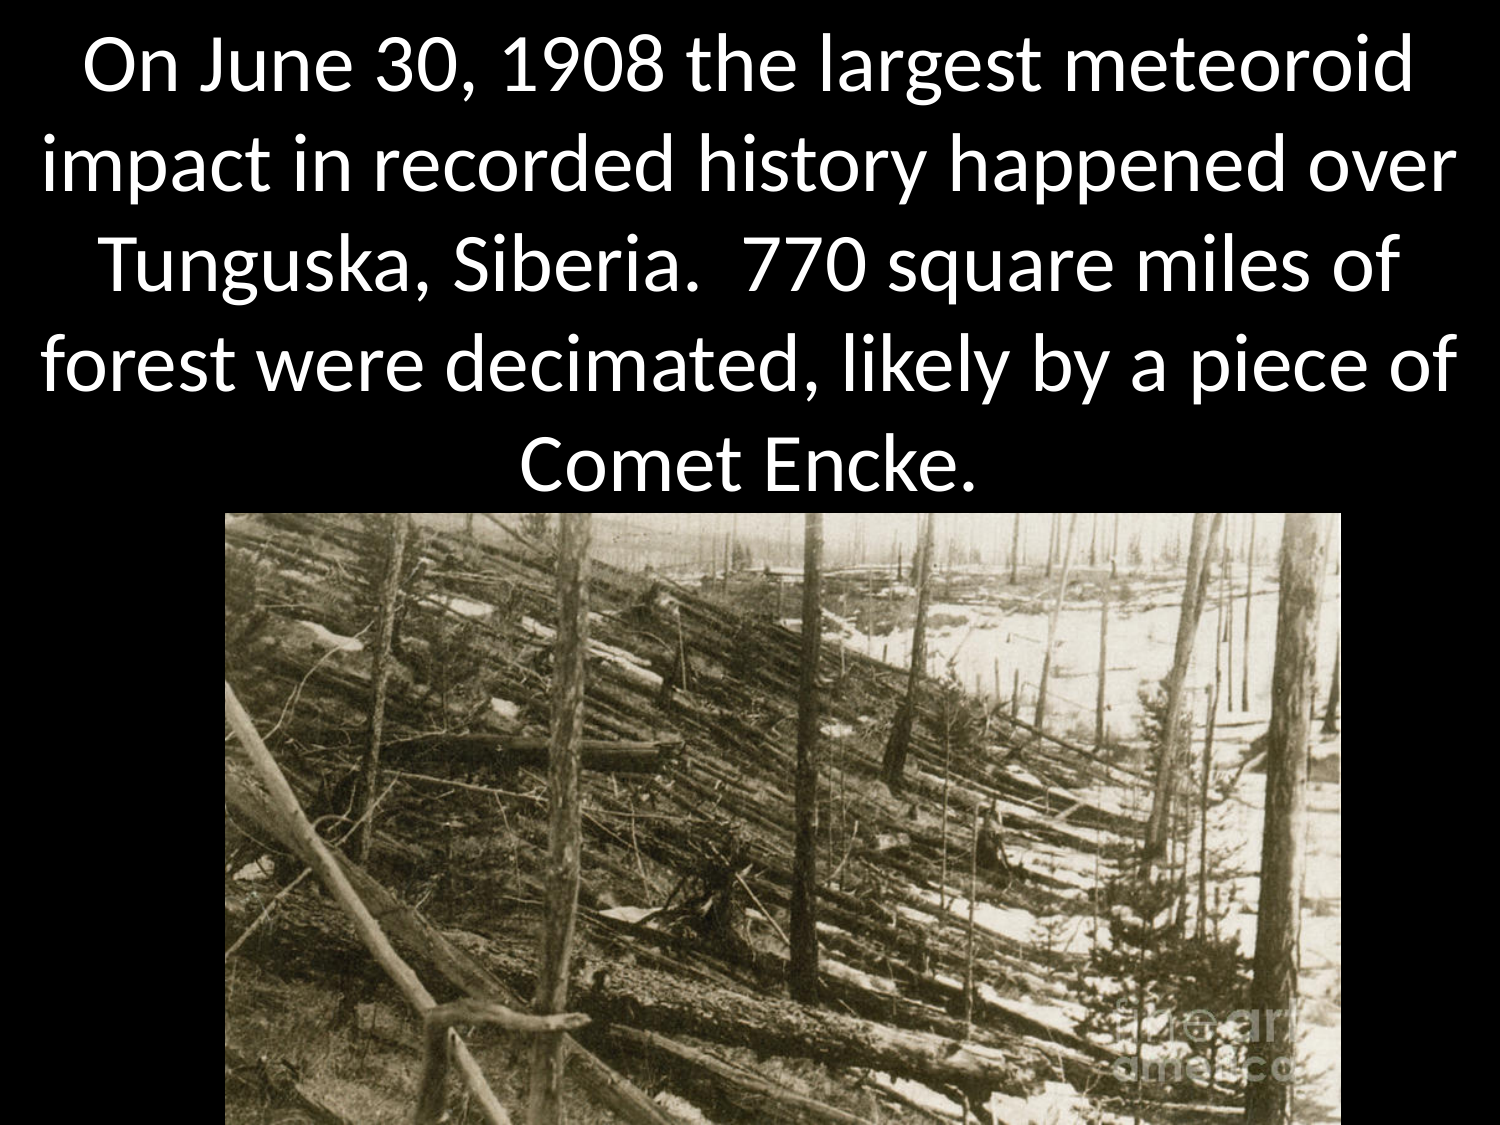

On June 30, 1908 the largest meteoroid impact in recorded history happened over Tunguska, Siberia. 770 square miles of forest were decimated, likely by a piece of Comet Encke.